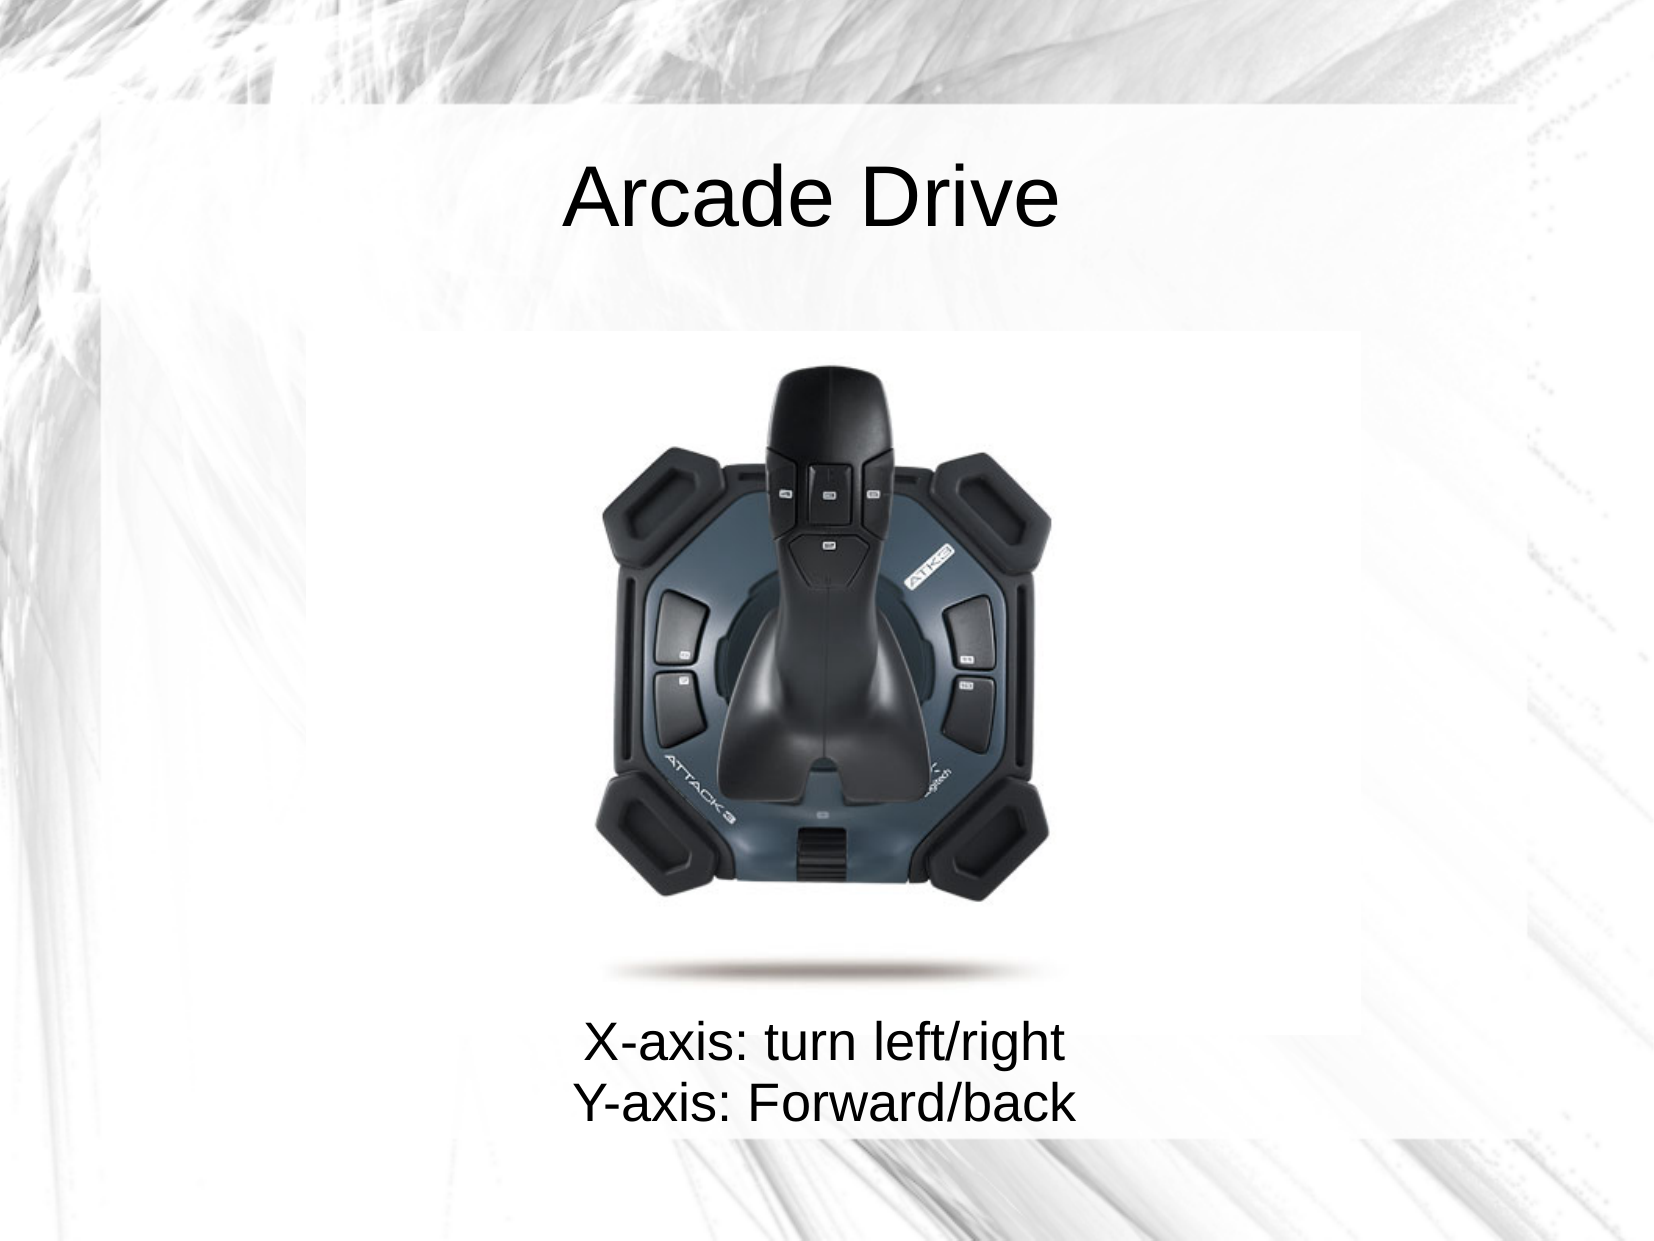

# Arcade Drive
X-axis: turn left/right
Y-axis: Forward/back